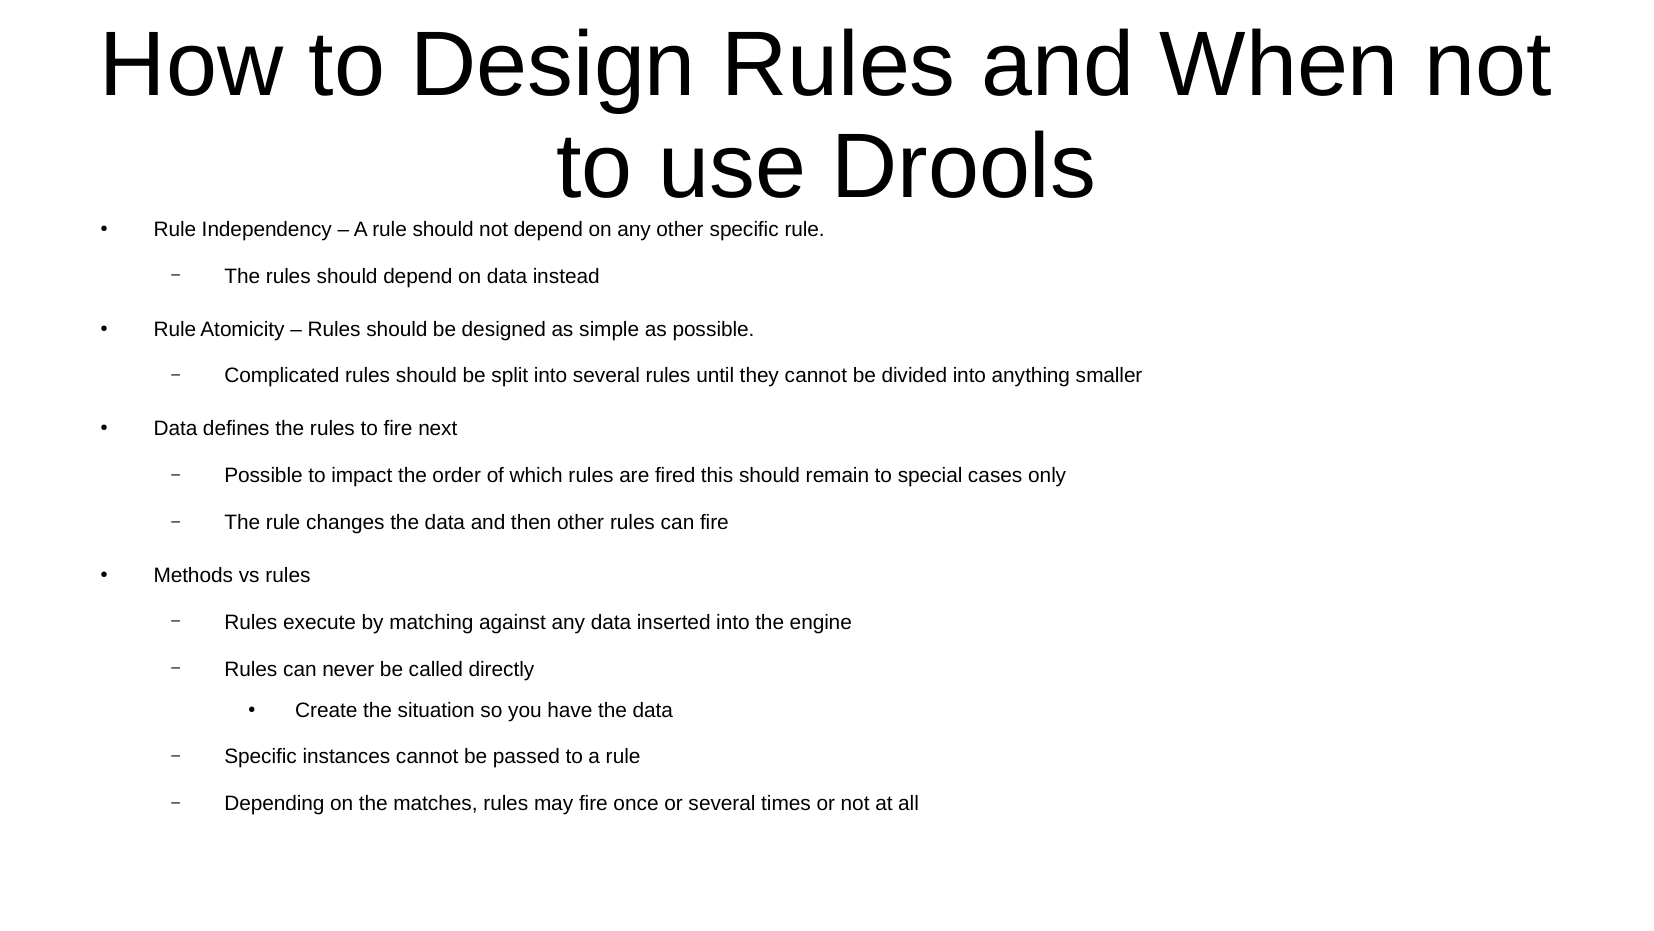

# How to Design Rules and When not to use Drools
Rule Independency – A rule should not depend on any other specific rule.
The rules should depend on data instead
Rule Atomicity – Rules should be designed as simple as possible.
Complicated rules should be split into several rules until they cannot be divided into anything smaller
Data defines the rules to fire next
Possible to impact the order of which rules are fired this should remain to special cases only
The rule changes the data and then other rules can fire
Methods vs rules
Rules execute by matching against any data inserted into the engine
Rules can never be called directly
Create the situation so you have the data
Specific instances cannot be passed to a rule
Depending on the matches, rules may fire once or several times or not at all